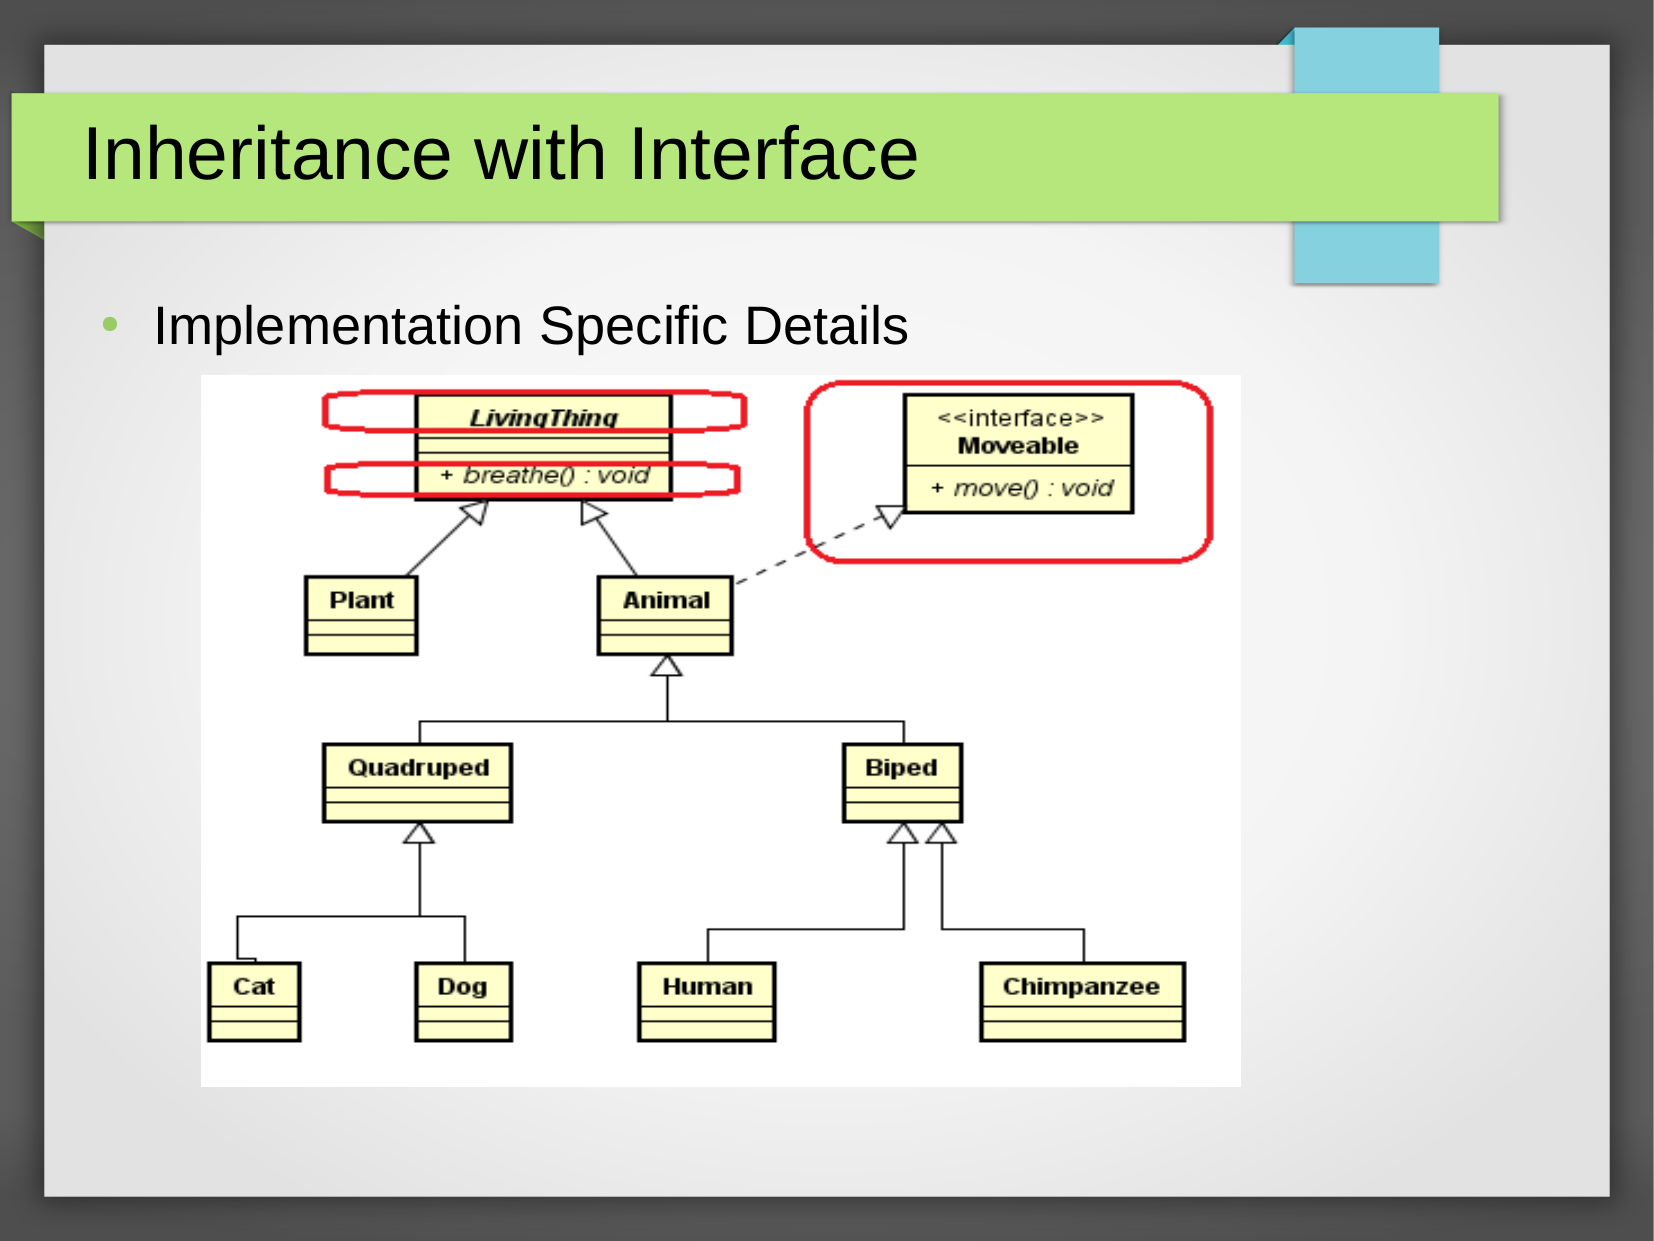

# Inheritance with Interface
Implementation Specific Details